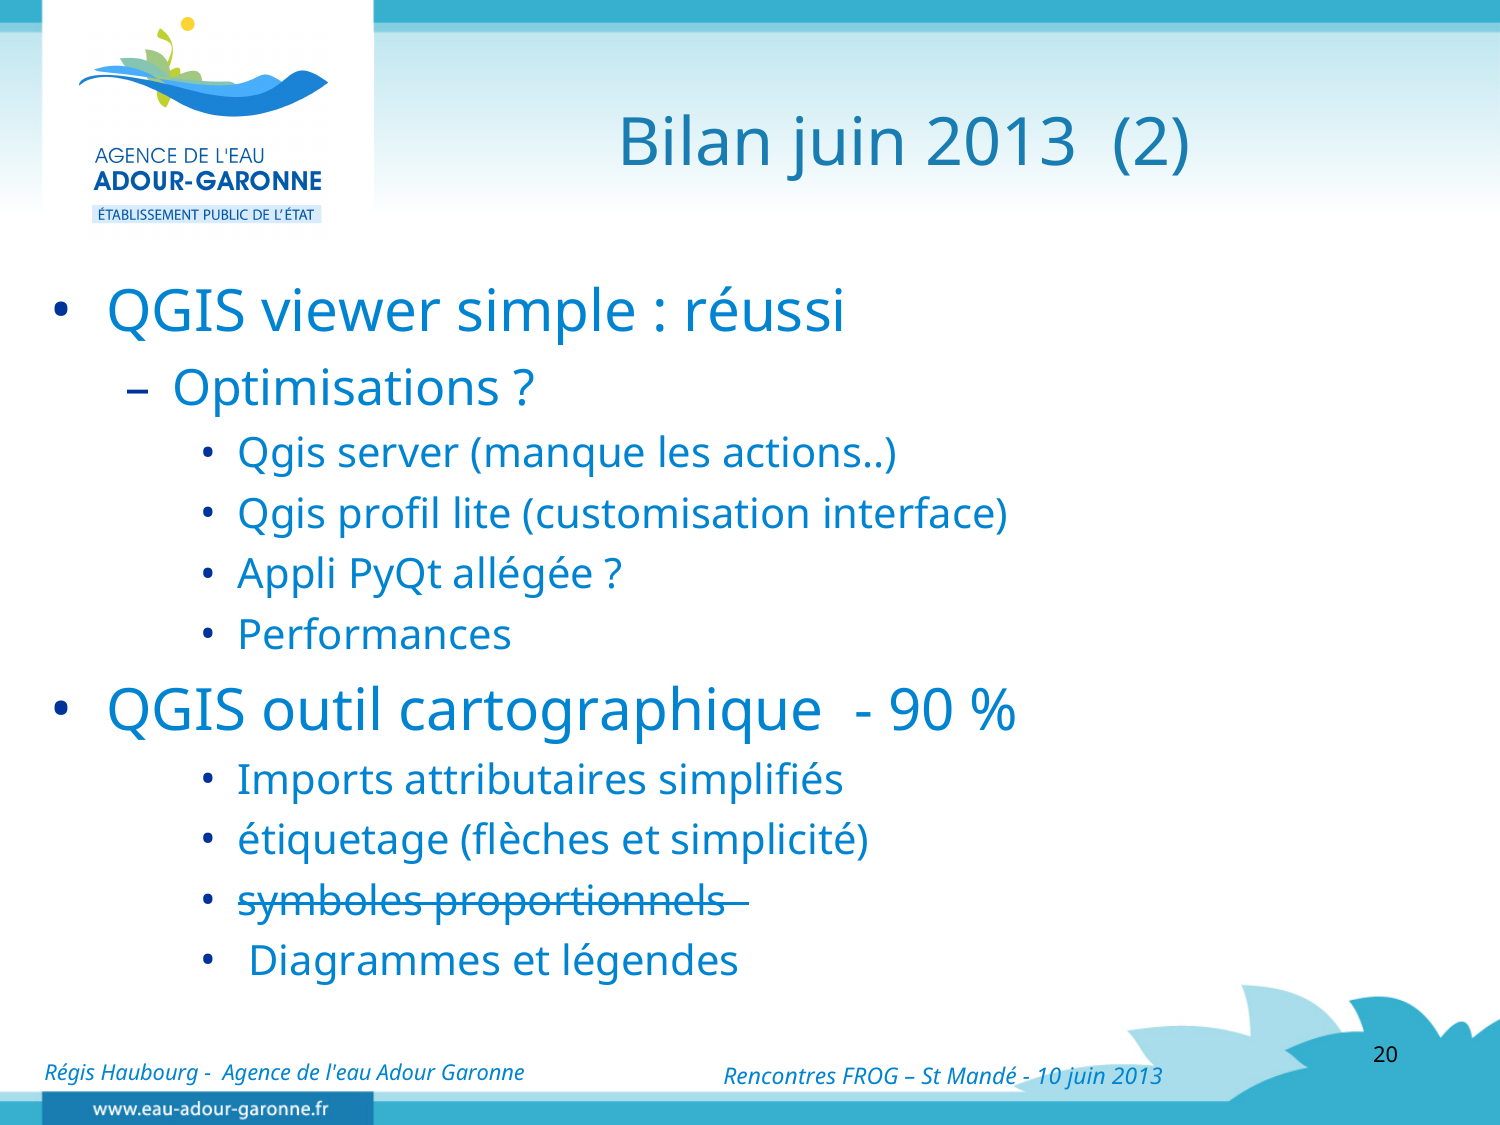

# Bilan juin 2013 (2)
QGIS viewer simple : réussi
Optimisations ?
Qgis server (manque les actions..)
Qgis profil lite (customisation interface)
Appli PyQt allégée ?
Performances
QGIS outil cartographique - 90 %
Imports attributaires simplifiés
étiquetage (flèches et simplicité)
symboles proportionnels
 Diagrammes et légendes
20
Régis Haubourg - Agence de l'eau Adour Garonne